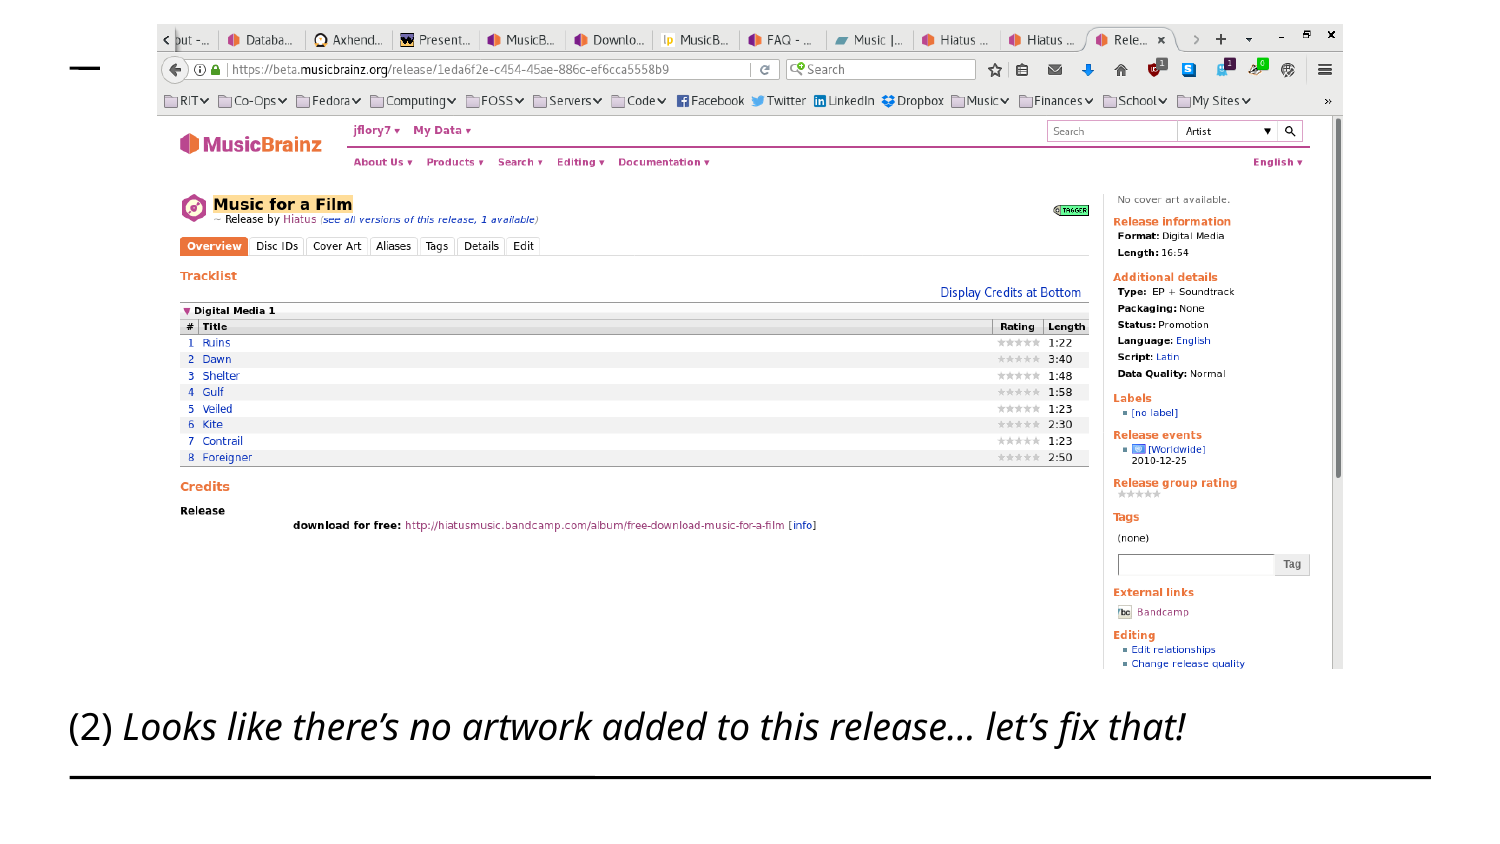

# (2) Looks like there’s no artwork added to this release… let’s fix that!